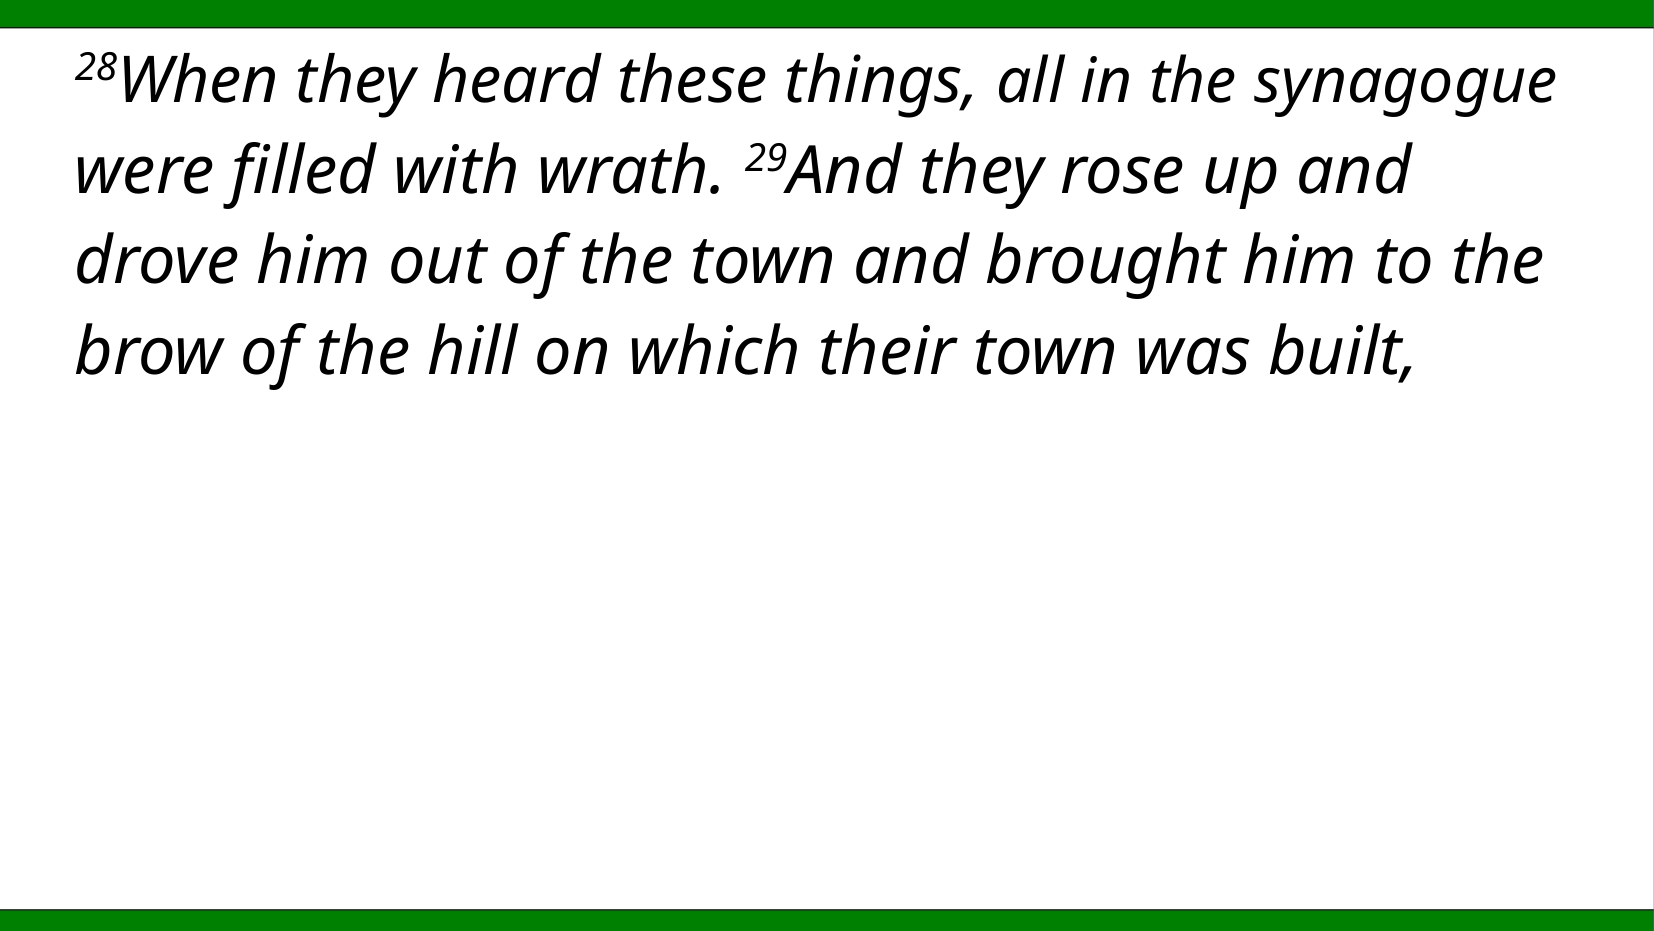

28When they heard these things, all in the synagogue were filled with wrath. 29And they rose up and drove him out of the town and brought him to the brow of the hill on which their town was built,